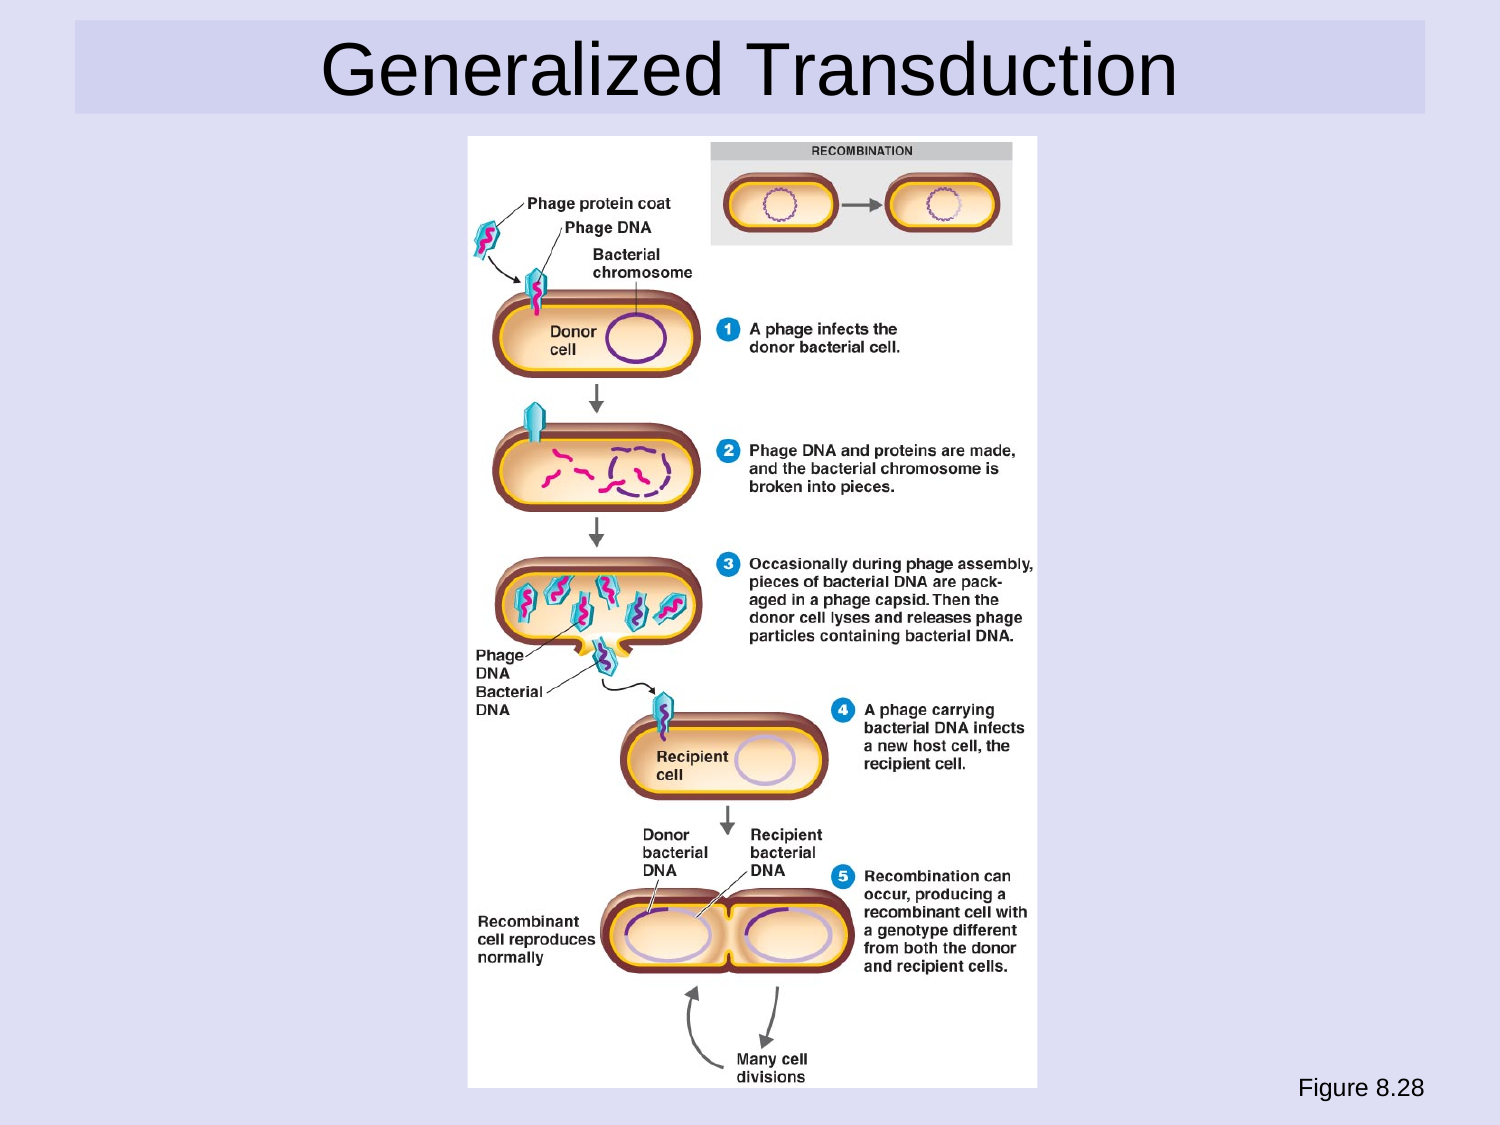

# Generalized Transduction
2
3
4
5
6
Figure 8.28